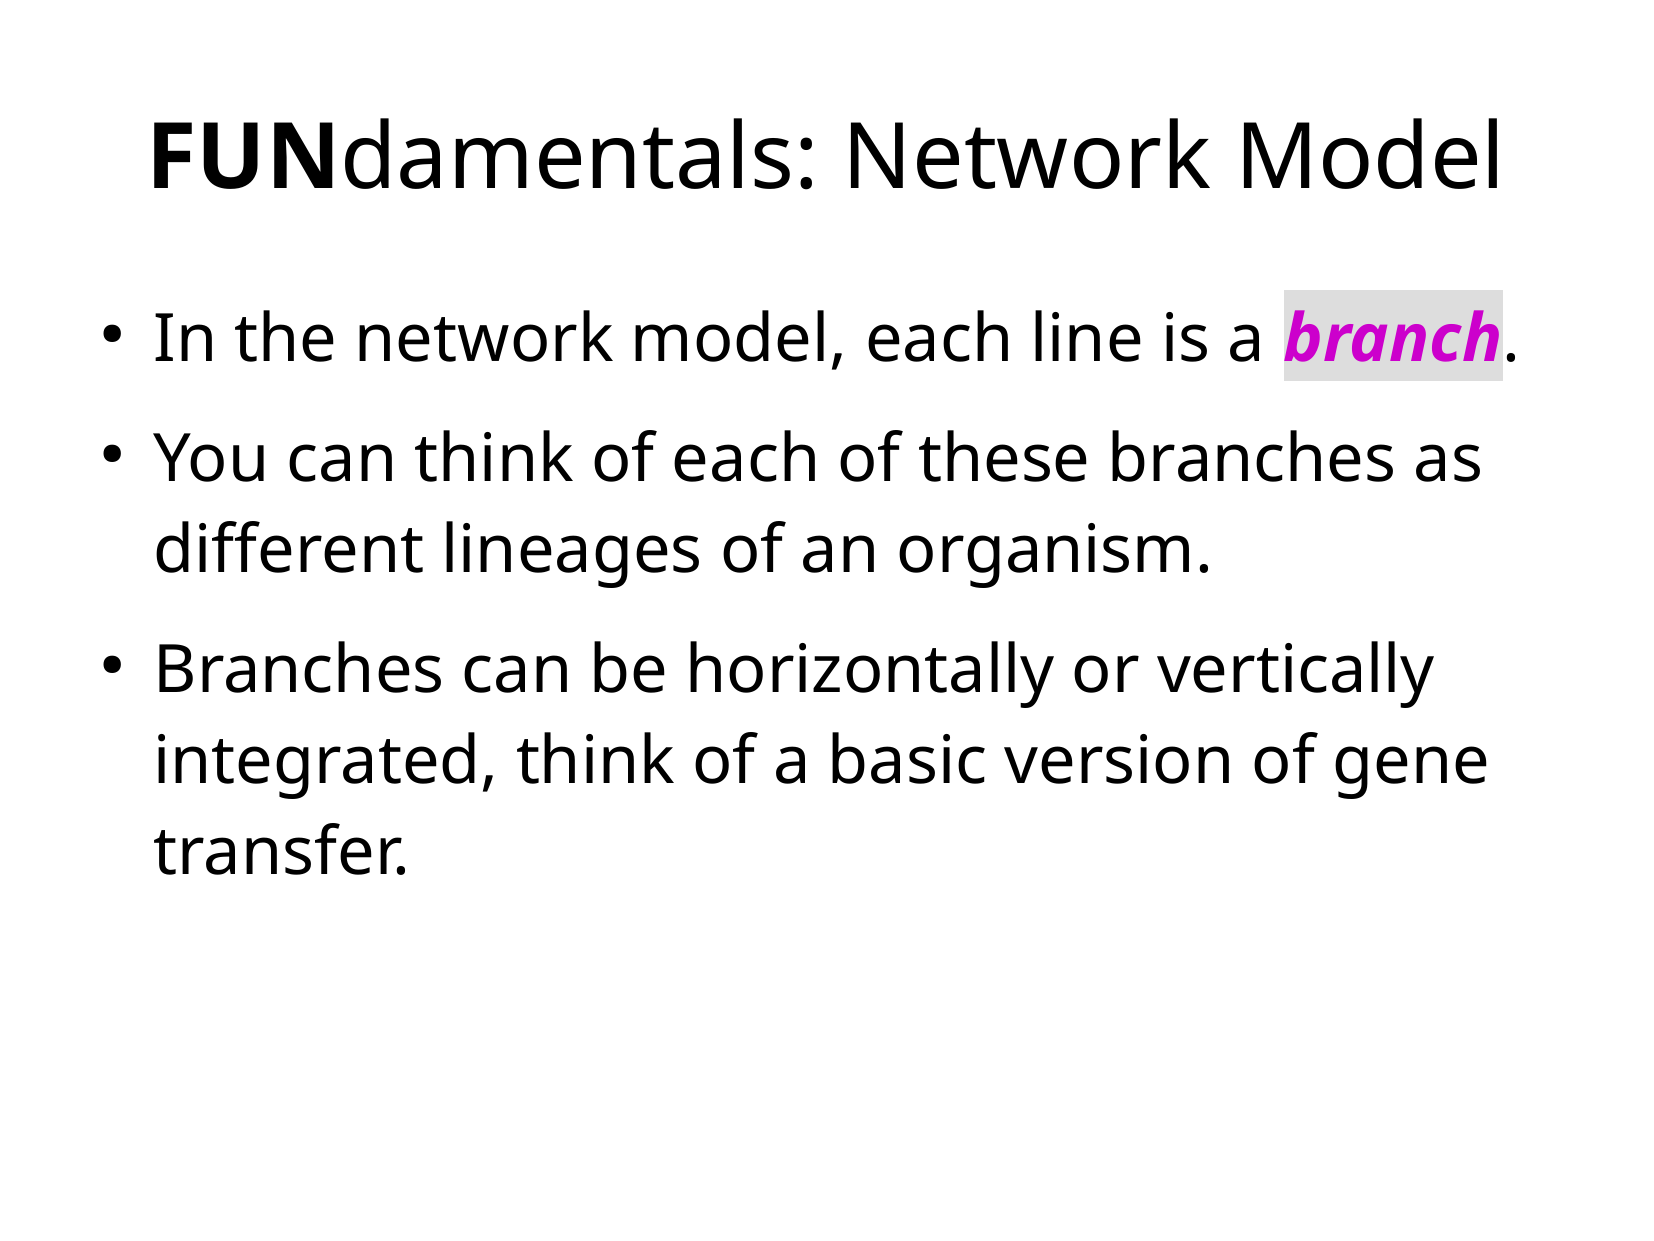

# FUNdamentals: Network Model
In the network model, each line is a branch.
You can think of each of these branches as different lineages of an organism.
Branches can be horizontally or vertically integrated, think of a basic version of gene transfer.